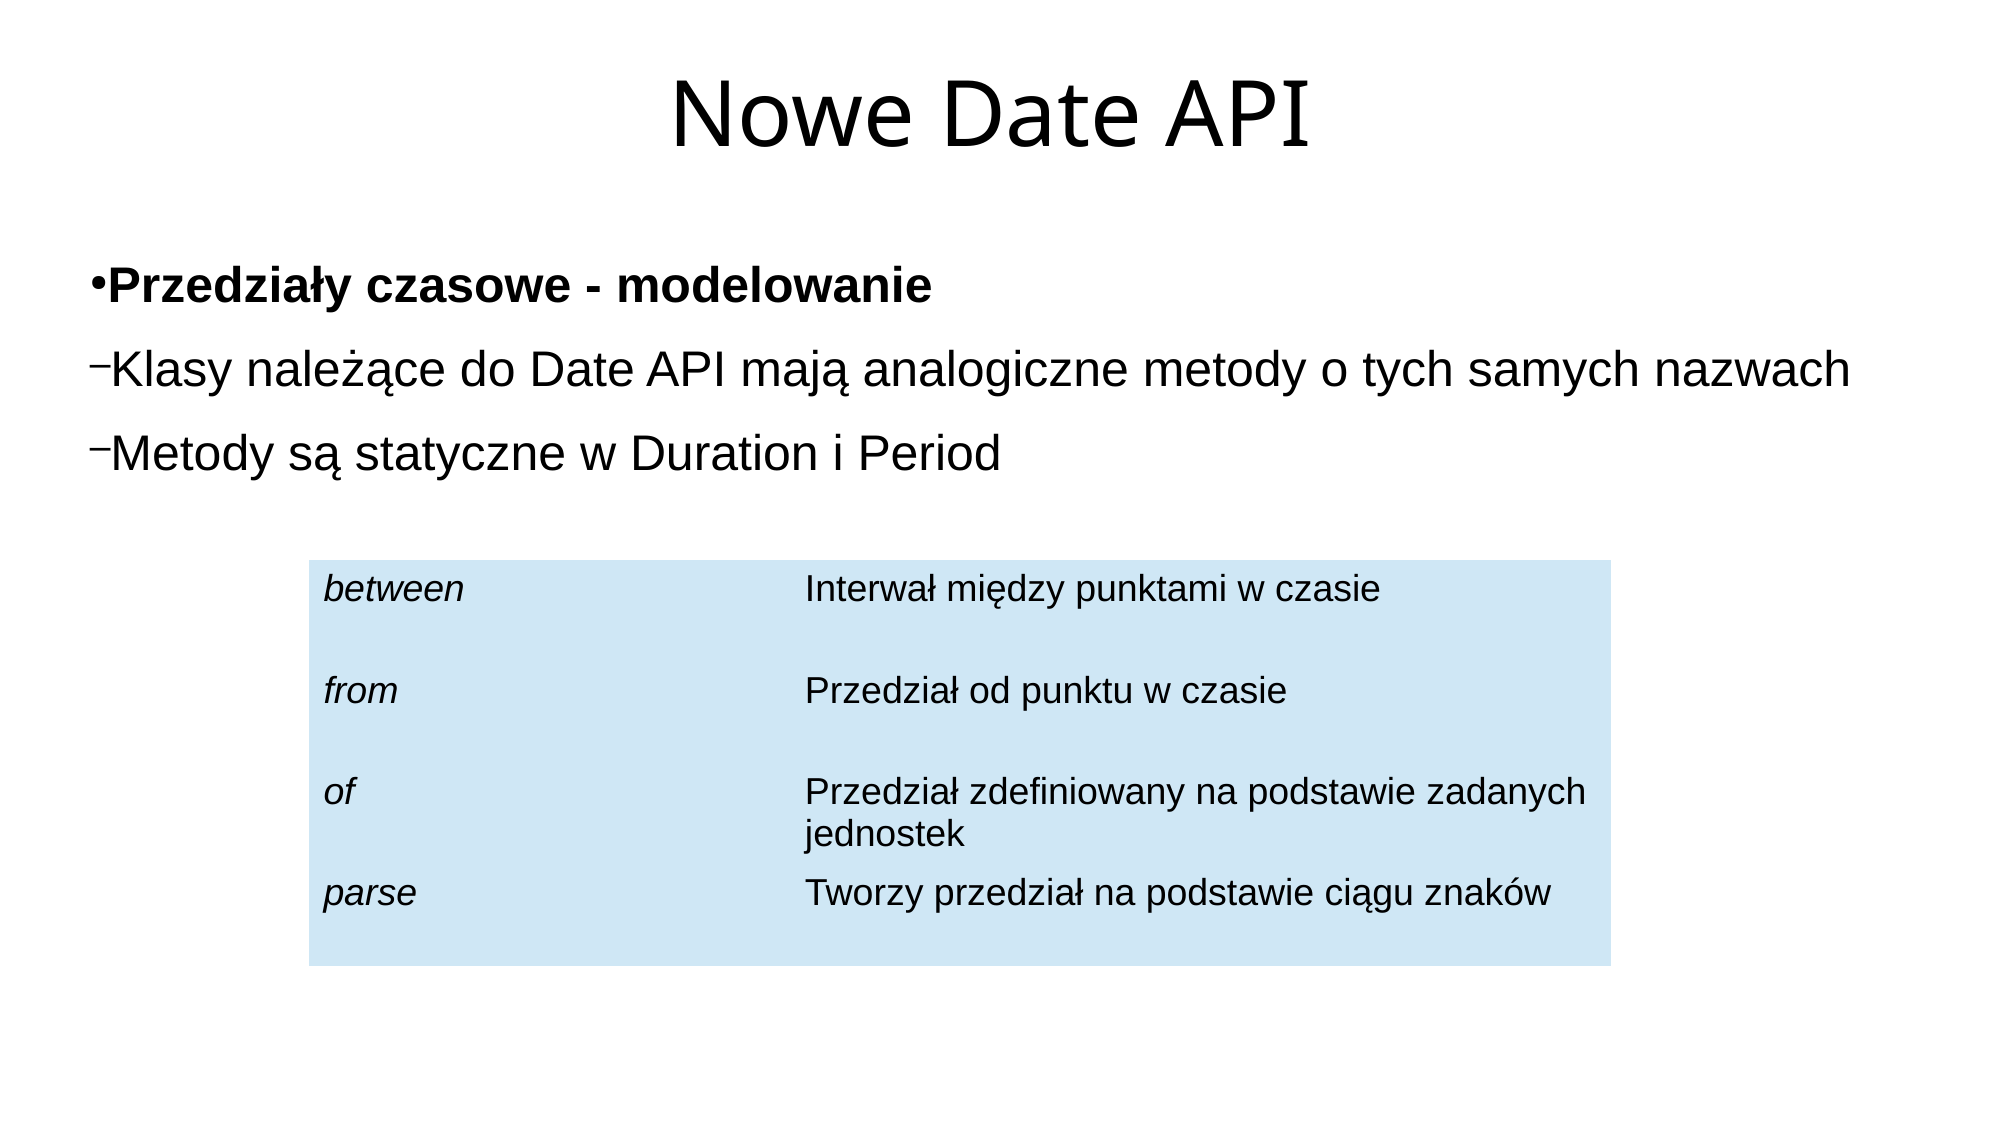

# Nowe Date API
Przedziały czasowe - modelowanie
Klasy należące do Date API mają analogiczne metody o tych samych nazwach
Metody są statyczne w Duration i Period
| between | Interwał między punktami w czasie |
| --- | --- |
| from | Przedział od punktu w czasie |
| of | Przedział zdefiniowany na podstawie zadanych jednostek |
| parse | Tworzy przedział na podstawie ciągu znaków |